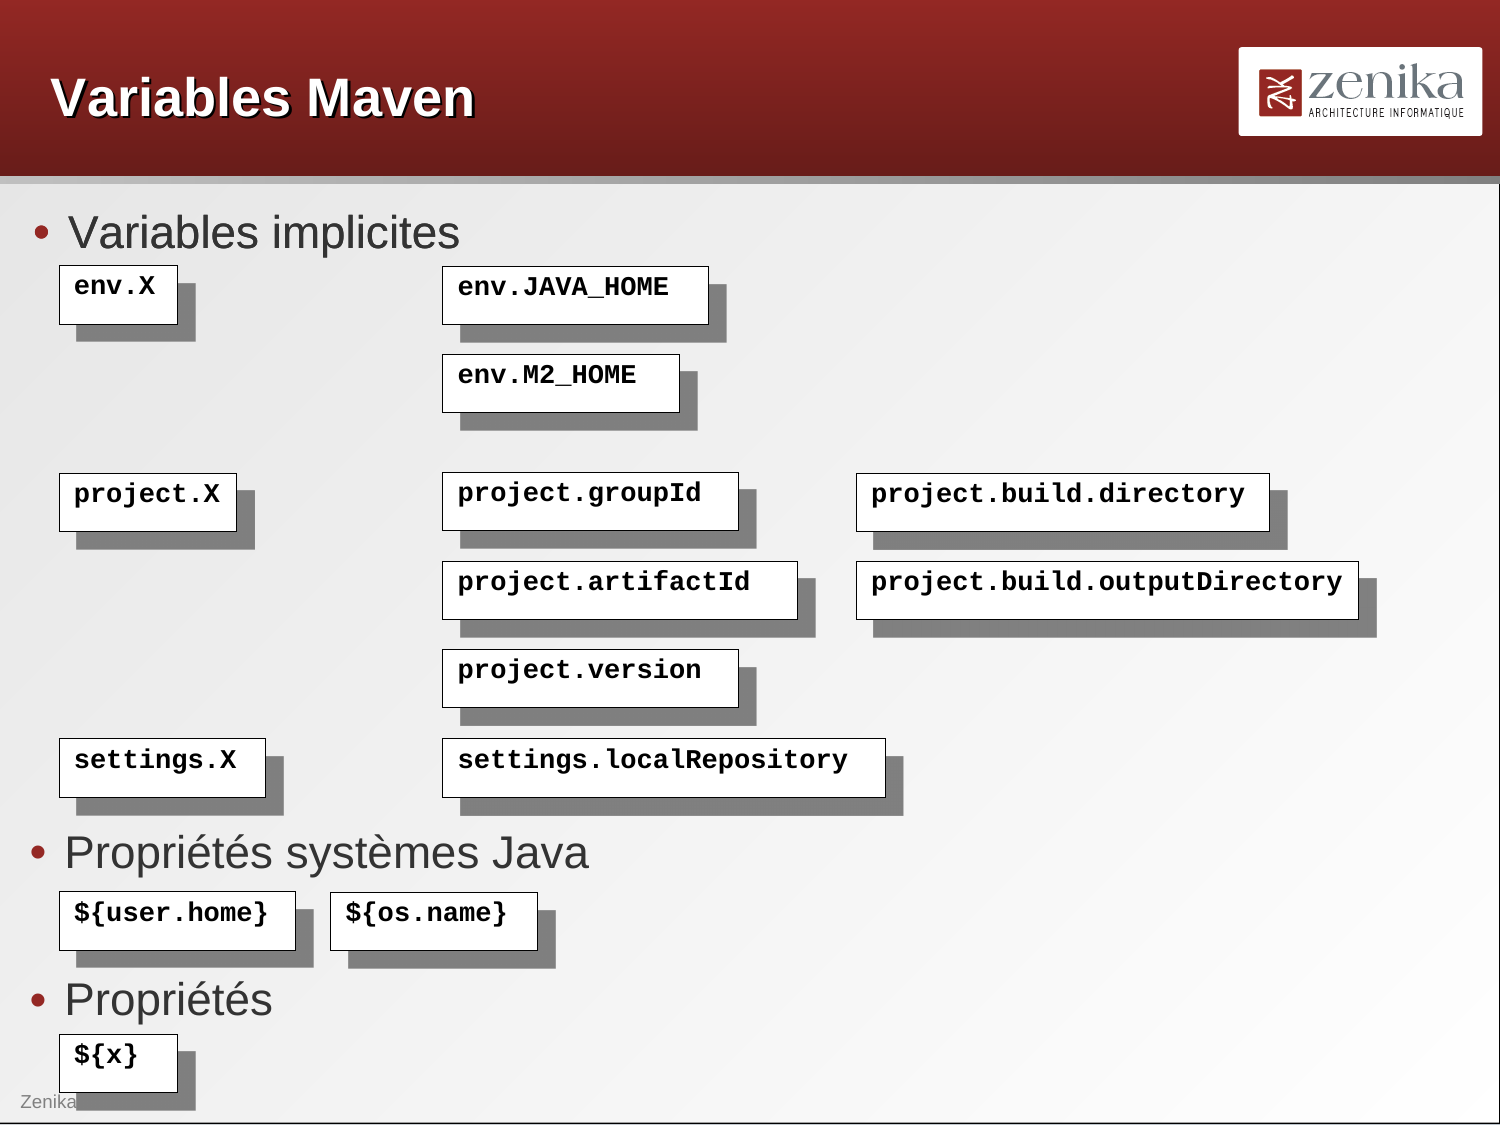

# Variables Maven
Variables implicites
Variables implicites
env.X
env.JAVA_HOME
env.M2_HOME
project.groupId
project.X
project.build.directory
project.artifactId
project.build.outputDirectory
project.version
settings.X
settings.localRepository
Propriétés systèmes Java
${user.home}
${os.name}
Propriétés
${x}